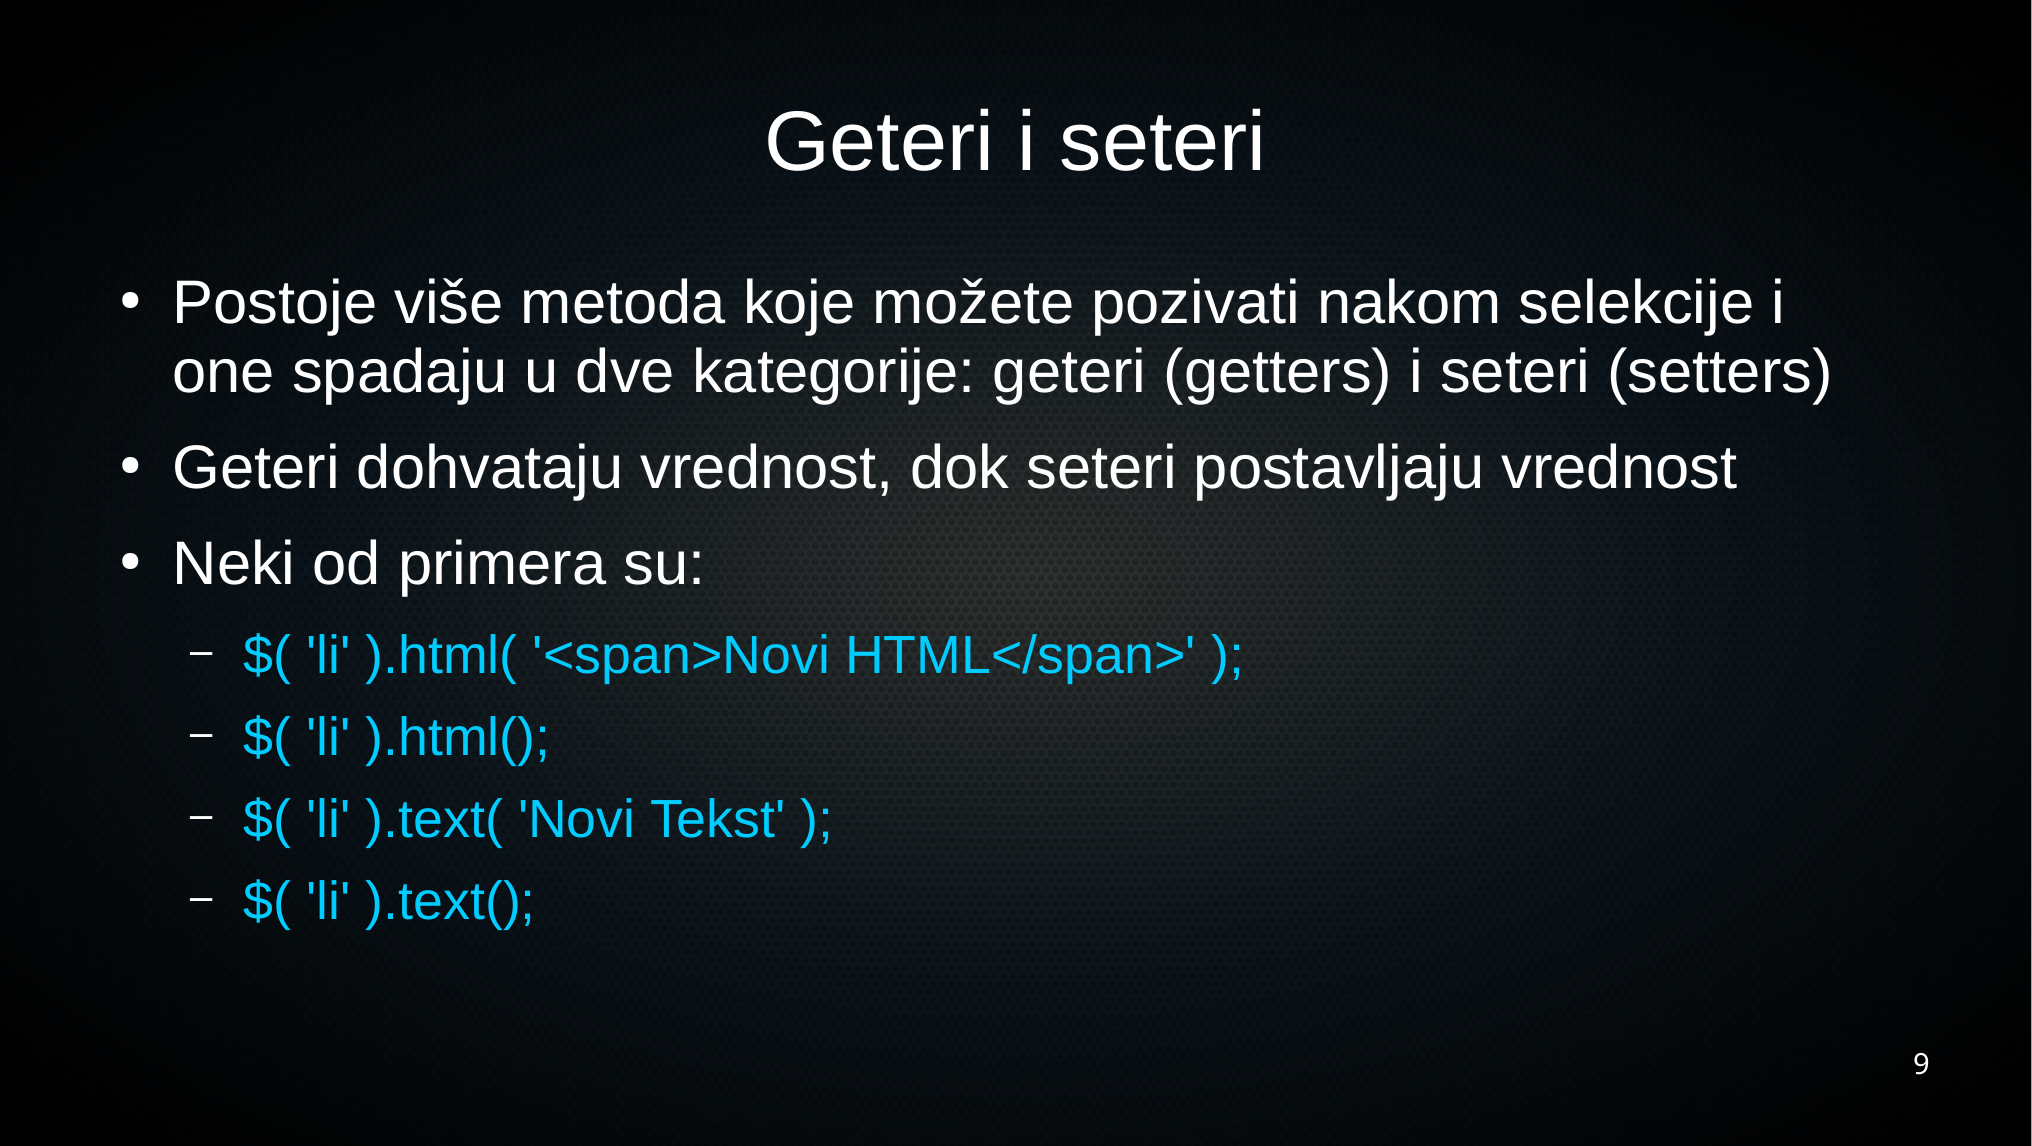

# Geteri i seteri
Postoje više metoda koje možete pozivati nakom selekcije i one spadaju u dve kategorije: geteri (getters) i seteri (setters)
Geteri dohvataju vrednost, dok seteri postavljaju vrednost
Neki od primera su:
$( 'li' ).html( '<span>Novi HTML</span>' );
$( 'li' ).html();
$( 'li' ).text( 'Novi Tekst' );
$( 'li' ).text();
9